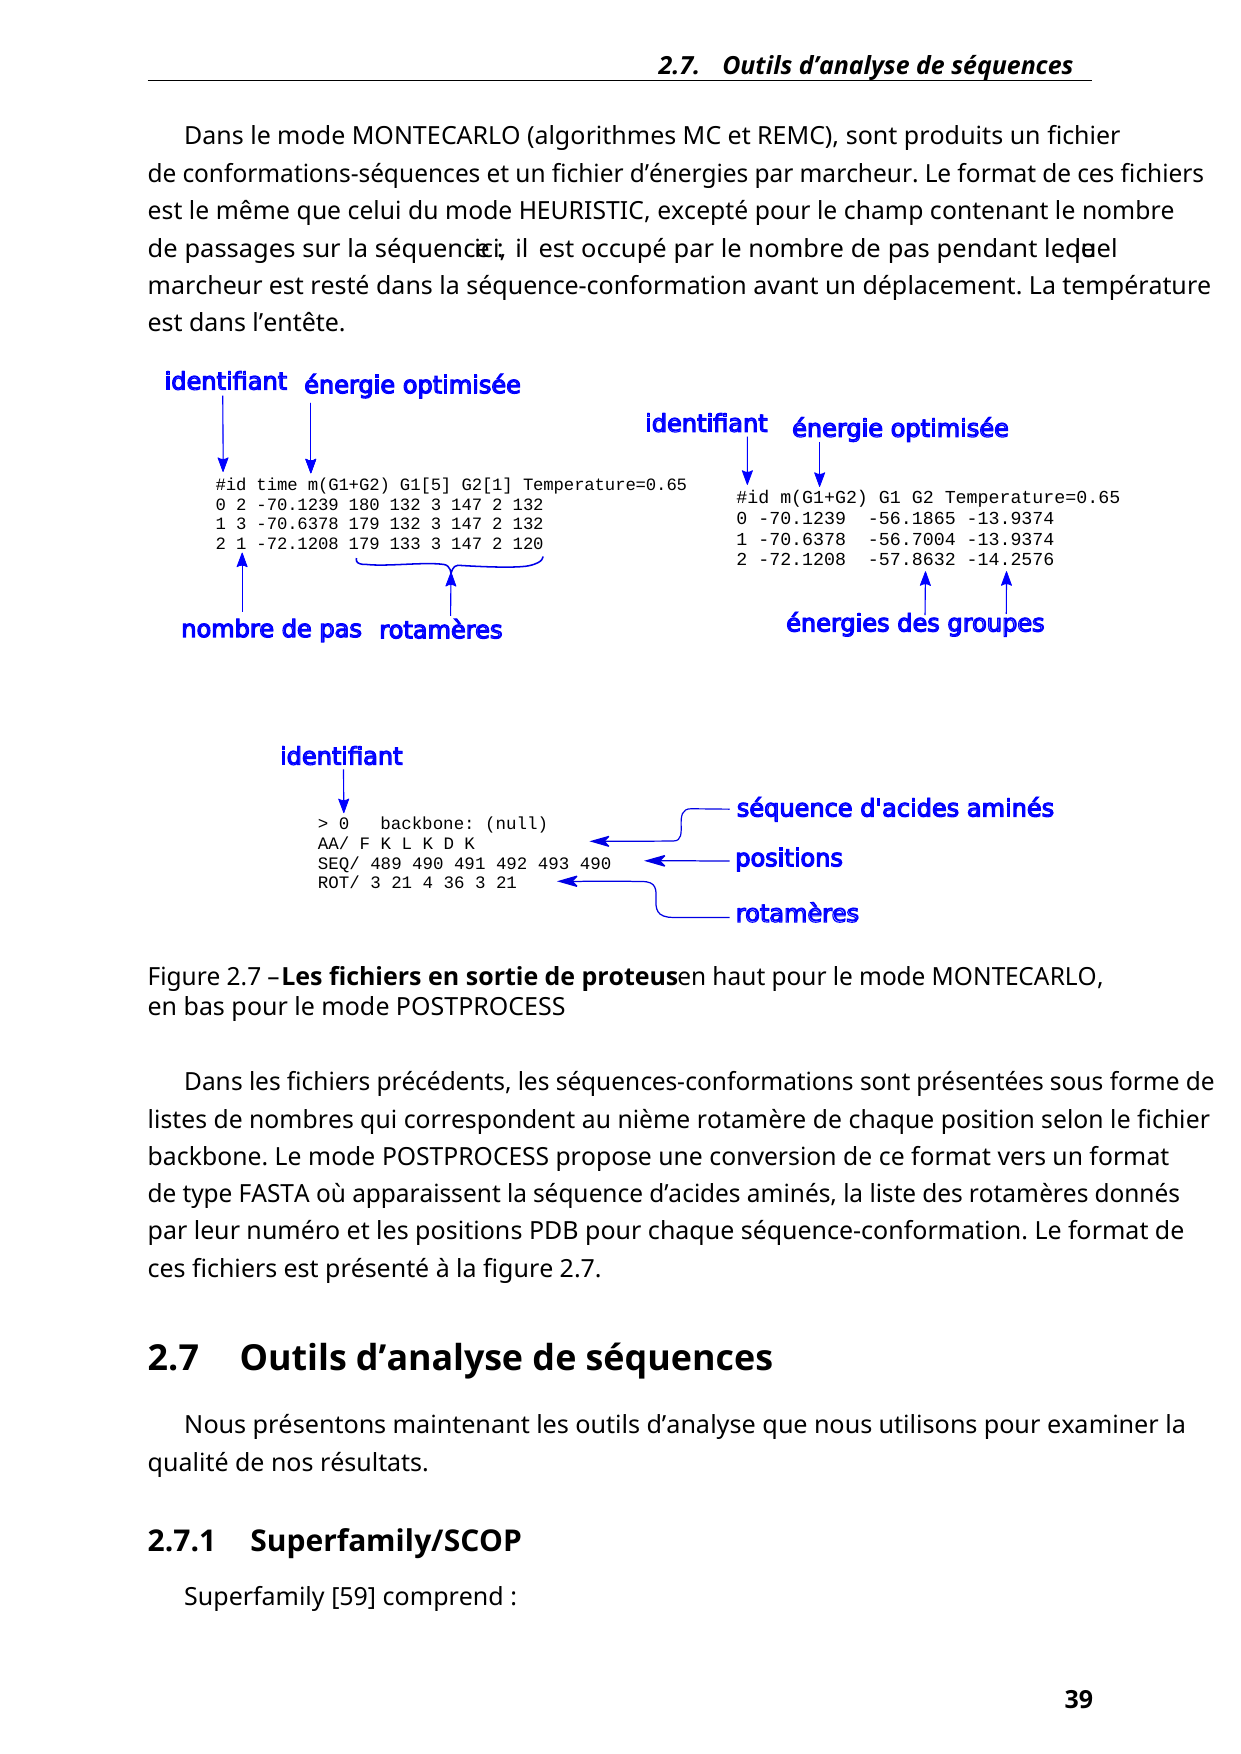

2.7.
Outils d’analyse de séquences
Dans le mode MONTECARLO (algorithmes MC et REMC), sont produits un fichier
de conformations-séquences et un fichier d’énergies par marcheur. Le format de ces fichiers
est le même que celui du mode HEURISTIC, excepté pour le champ contenant le nombre
de passages sur la séquence :
ici,
il
est occupé par le nombre de pas pendant lequel
le
marcheur est resté dans la séquence-conformation avant un déplacement. La température
est dans l’entête.
identiﬁant
énergie optimisée
identiﬁant
énergie optimisée
#id time m(G1+G2) G1[5] G2[1] Temperature=0.65
#id m(G1+G2) G1 G2 Temperature=0.65
0 2 -70.1239 180 132 3 147 2 132
0 -70.1239 -56.1865 -13.9374
1 3 -70.6378 179 132 3 147 2 132
1 -70.6378 -56.7004 -13.9374
2 1 -72.1208 179 133 3 147 2 120
2 -72.1208 -57.8632 -14.2576
énergies des groupes
nombre de pas
rotamères
identiﬁant
séquence d'acides aminés
> 0
backbone: (null)
AA/ F K L K D K
positions
SEQ/ 489 490 491 492 493 490
ROT/ 3 21 4 36 3 21
rotamères
Figure 2.7 –
Les fichiers en sortie de proteus
en haut pour le mode MONTECARLO,
en bas pour le mode POSTPROCESS
Dans les fichiers précédents, les séquences-conformations sont présentées sous forme de
listes de nombres qui correspondent au nième rotamère de chaque position selon le fichier
backbone. Le mode POSTPROCESS propose une conversion de ce format vers un format
de type FASTA où apparaissent la séquence d’acides aminés, la liste des rotamères donnés
par leur numéro et les positions PDB pour chaque séquence-conformation. Le format de
ces fichiers est présenté à la figure 2.7.
2.7
Outils d’analyse de séquences
Nous présentons maintenant les outils d’analyse que nous utilisons pour examiner la
qualité de nos résultats.
2.7.1
Superfamily/SCOP
Superfamily [59] comprend :
39